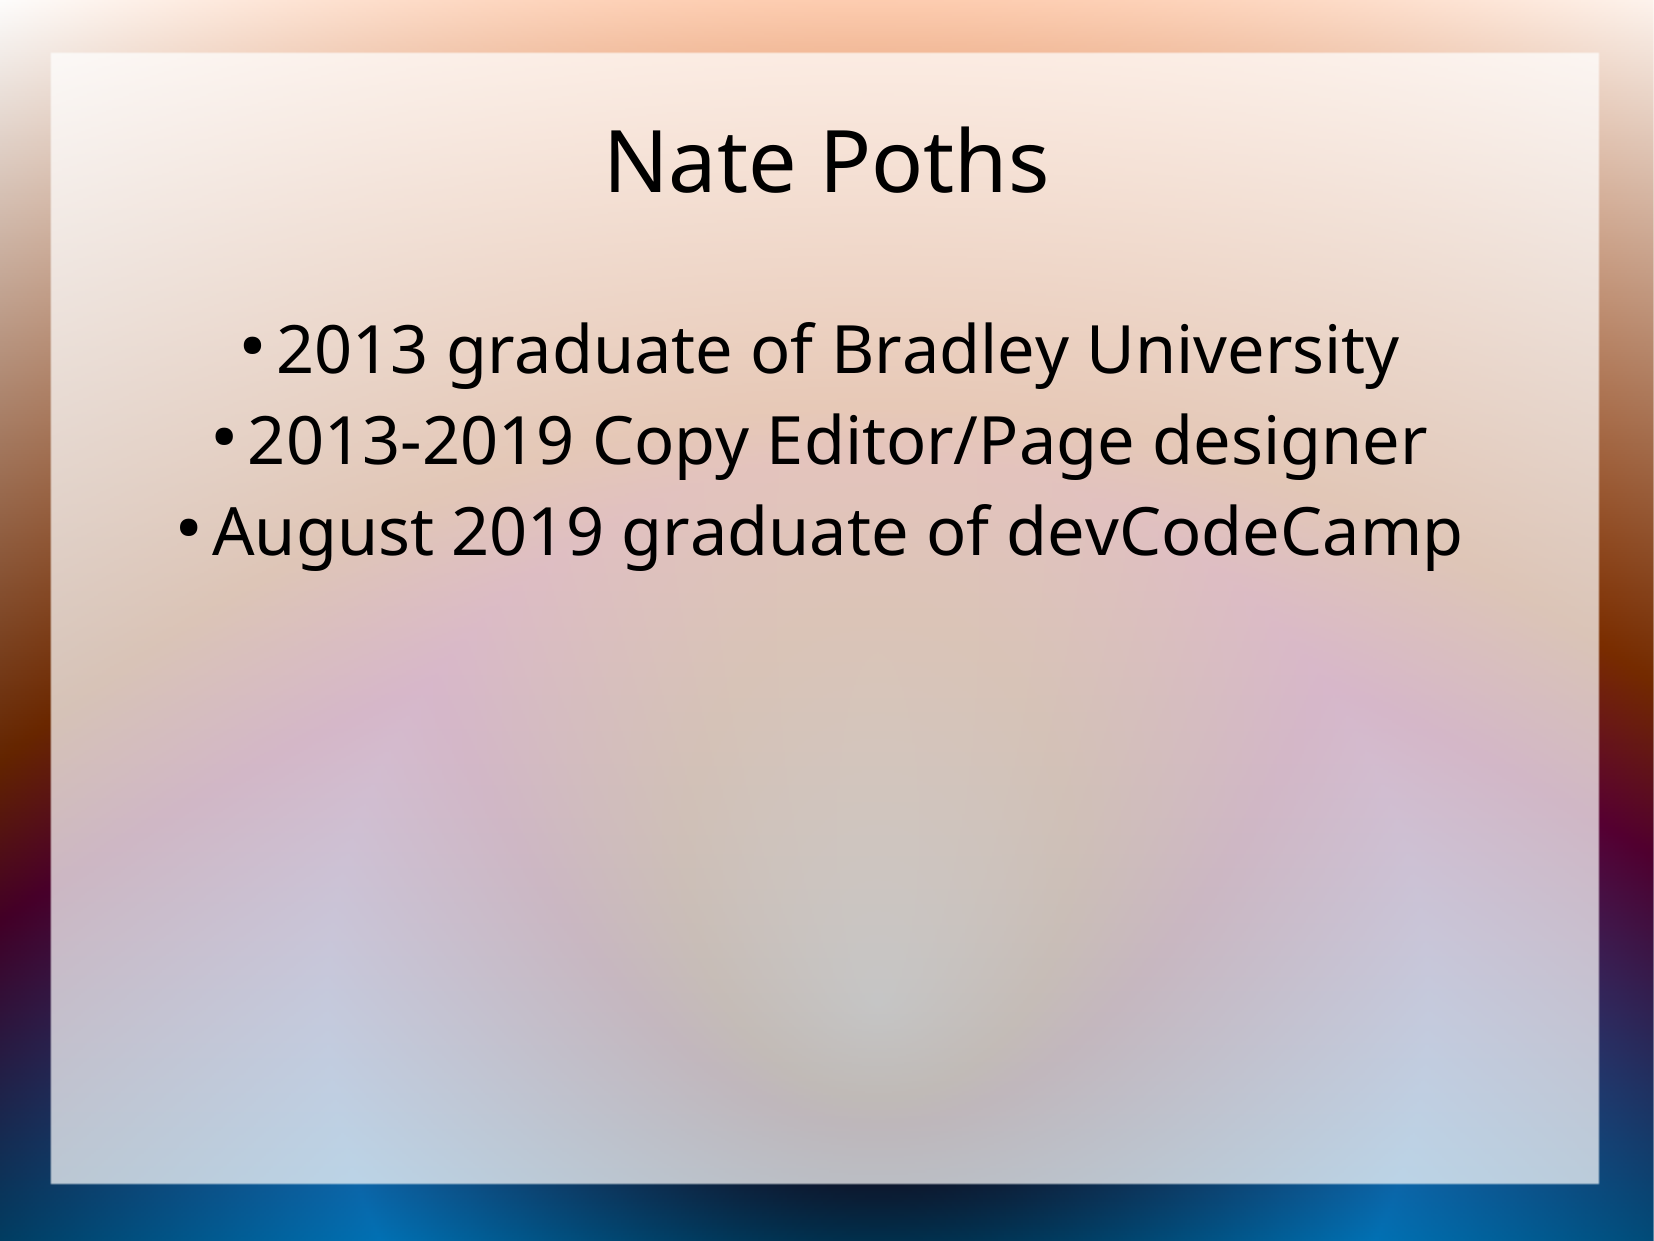

# Nate Poths
2013 graduate of Bradley University
2013-2019 Copy Editor/Page designer
August 2019 graduate of devCodeCamp